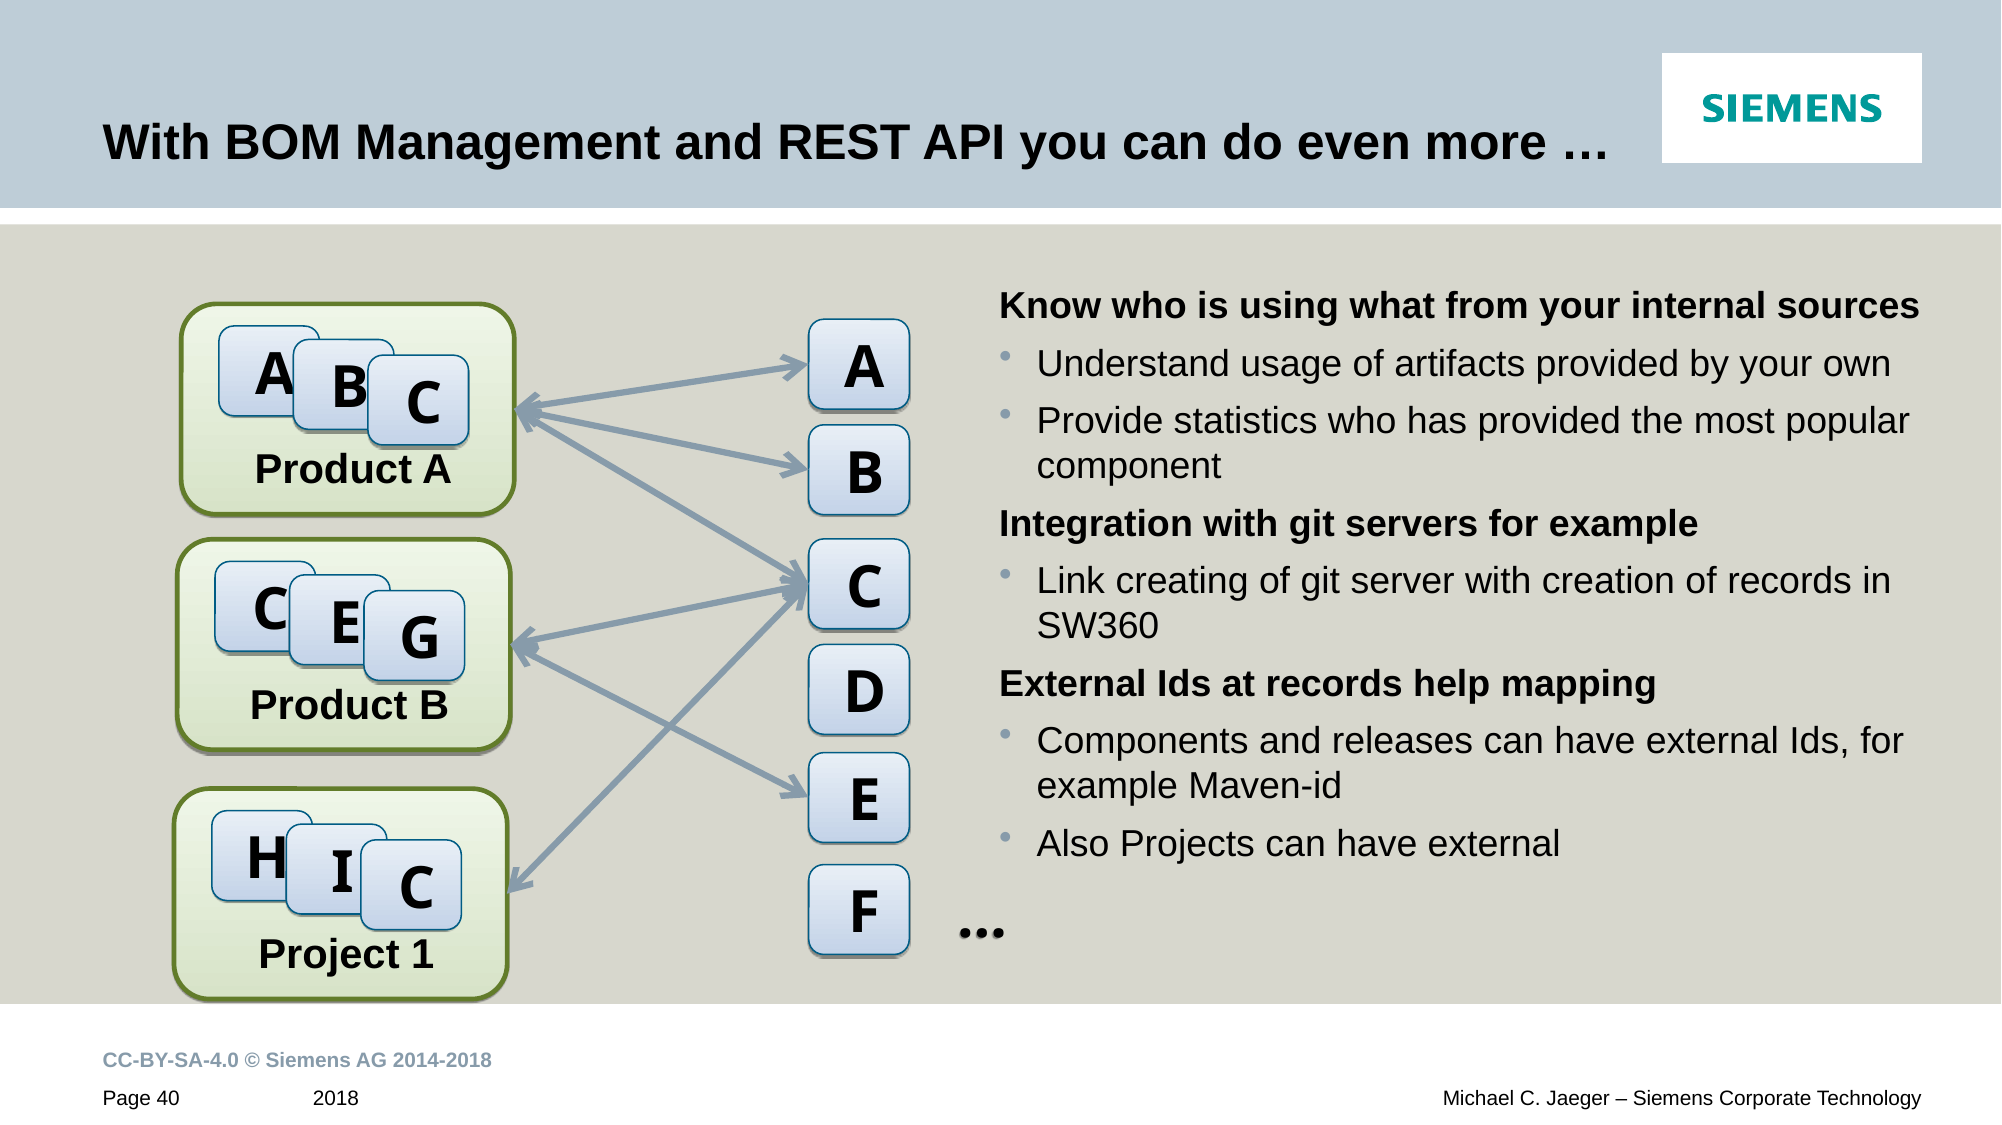

# With BOM Management and REST API you can do even more …
Know who is using what from your internal sources
Understand usage of artifacts provided by your own
Provide statistics who has provided the most popular component
Integration with git servers for example
Link creating of git server with creation of records in SW360
External Ids at records help mapping
Components and releases can have external Ids, for example Maven-id
Also Projects can have external
Product A
A
A
B
C
B
C
Product B
C
E
G
D
E
Project 1
H
I
C
F
…